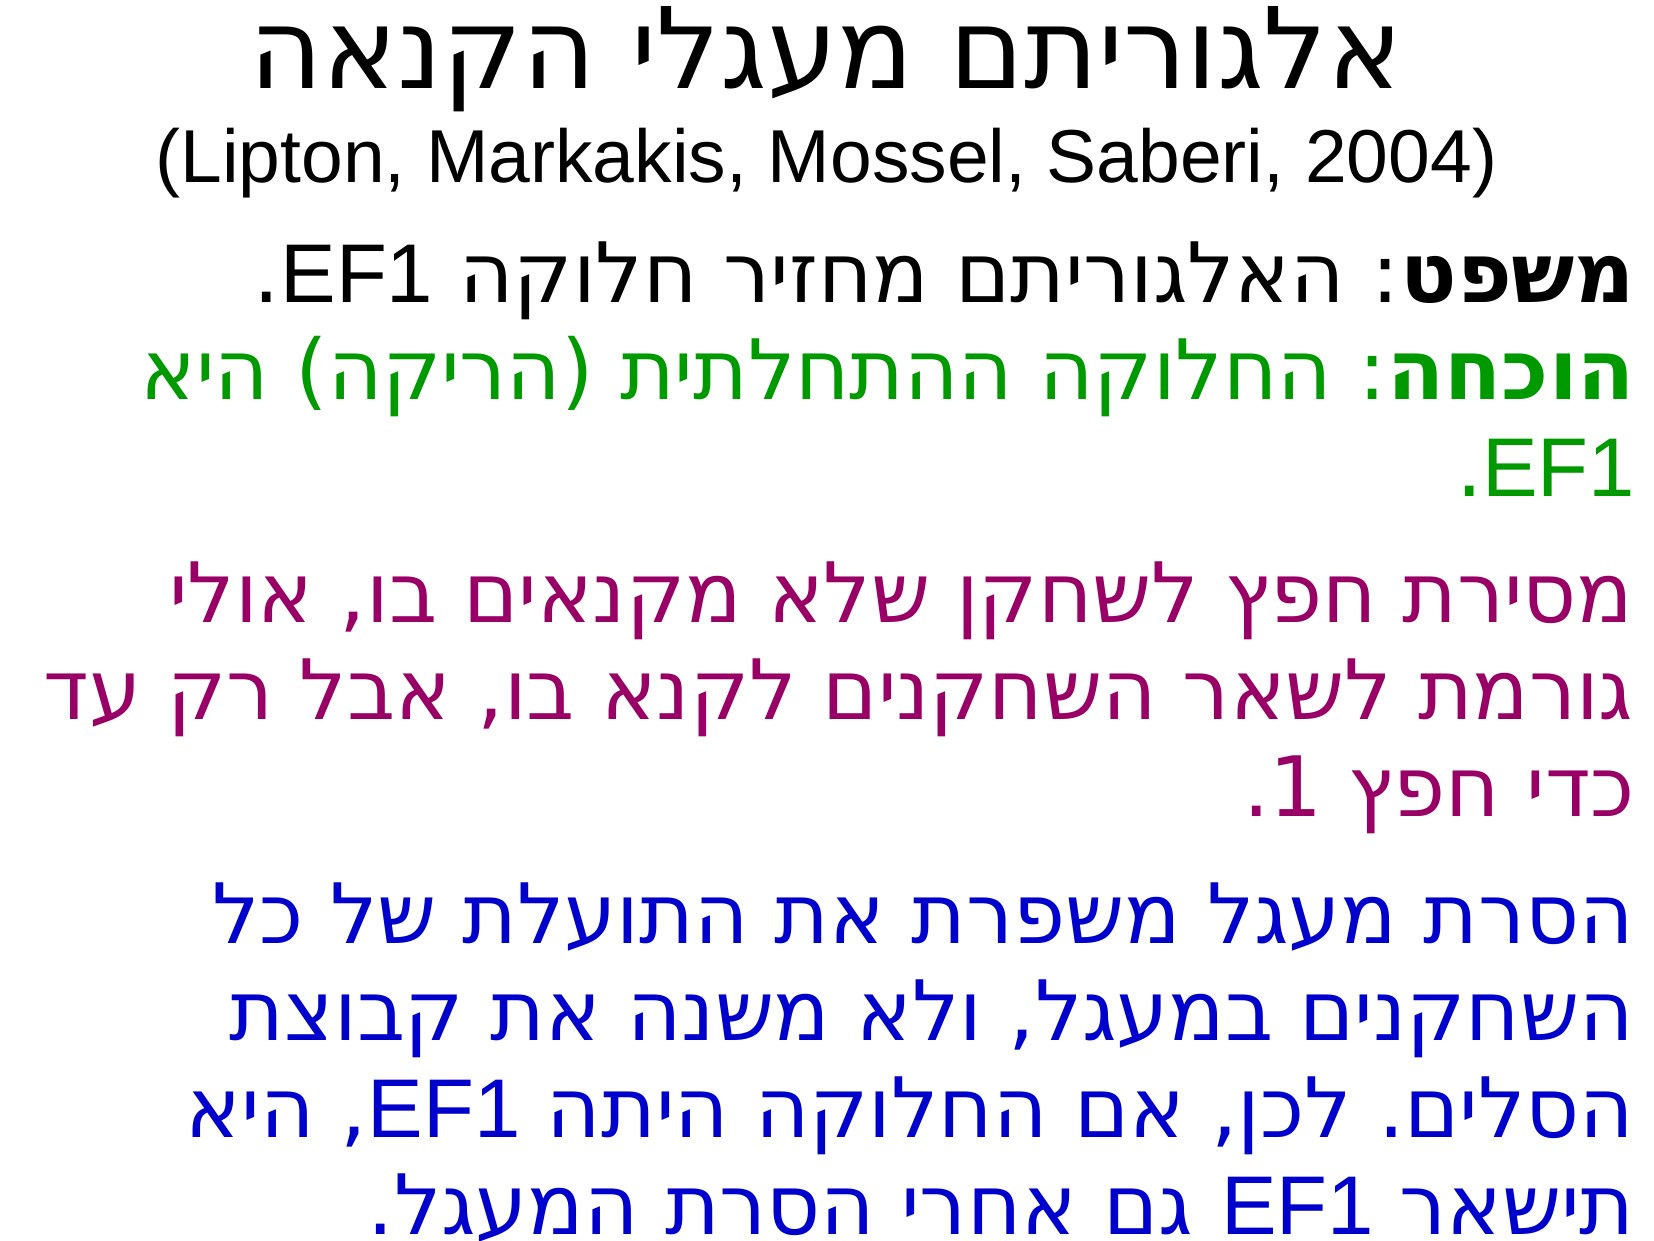

# אלגוריתם מעגלי הקנאה (Lipton, Markakis, Mossel, Saberi, 2004)
משפט: האלגוריתם מחזיר חלוקה EF1.
הוכחה: החלוקה ההתחלתית (הריקה) היא EF1.
מסירת חפץ לשחקן שלא מקנאים בו, אולי גורמת לשאר השחקנים לקנא בו, אבל רק עד כדי חפץ 1.
הסרת מעגל משפרת את התועלת של כל השחקנים במעגל, ולא משנה את קבוצת הסלים. לכן, אם החלוקה היתה EF1, היא תישאר EF1 גם אחרי הסרת המעגל. ***